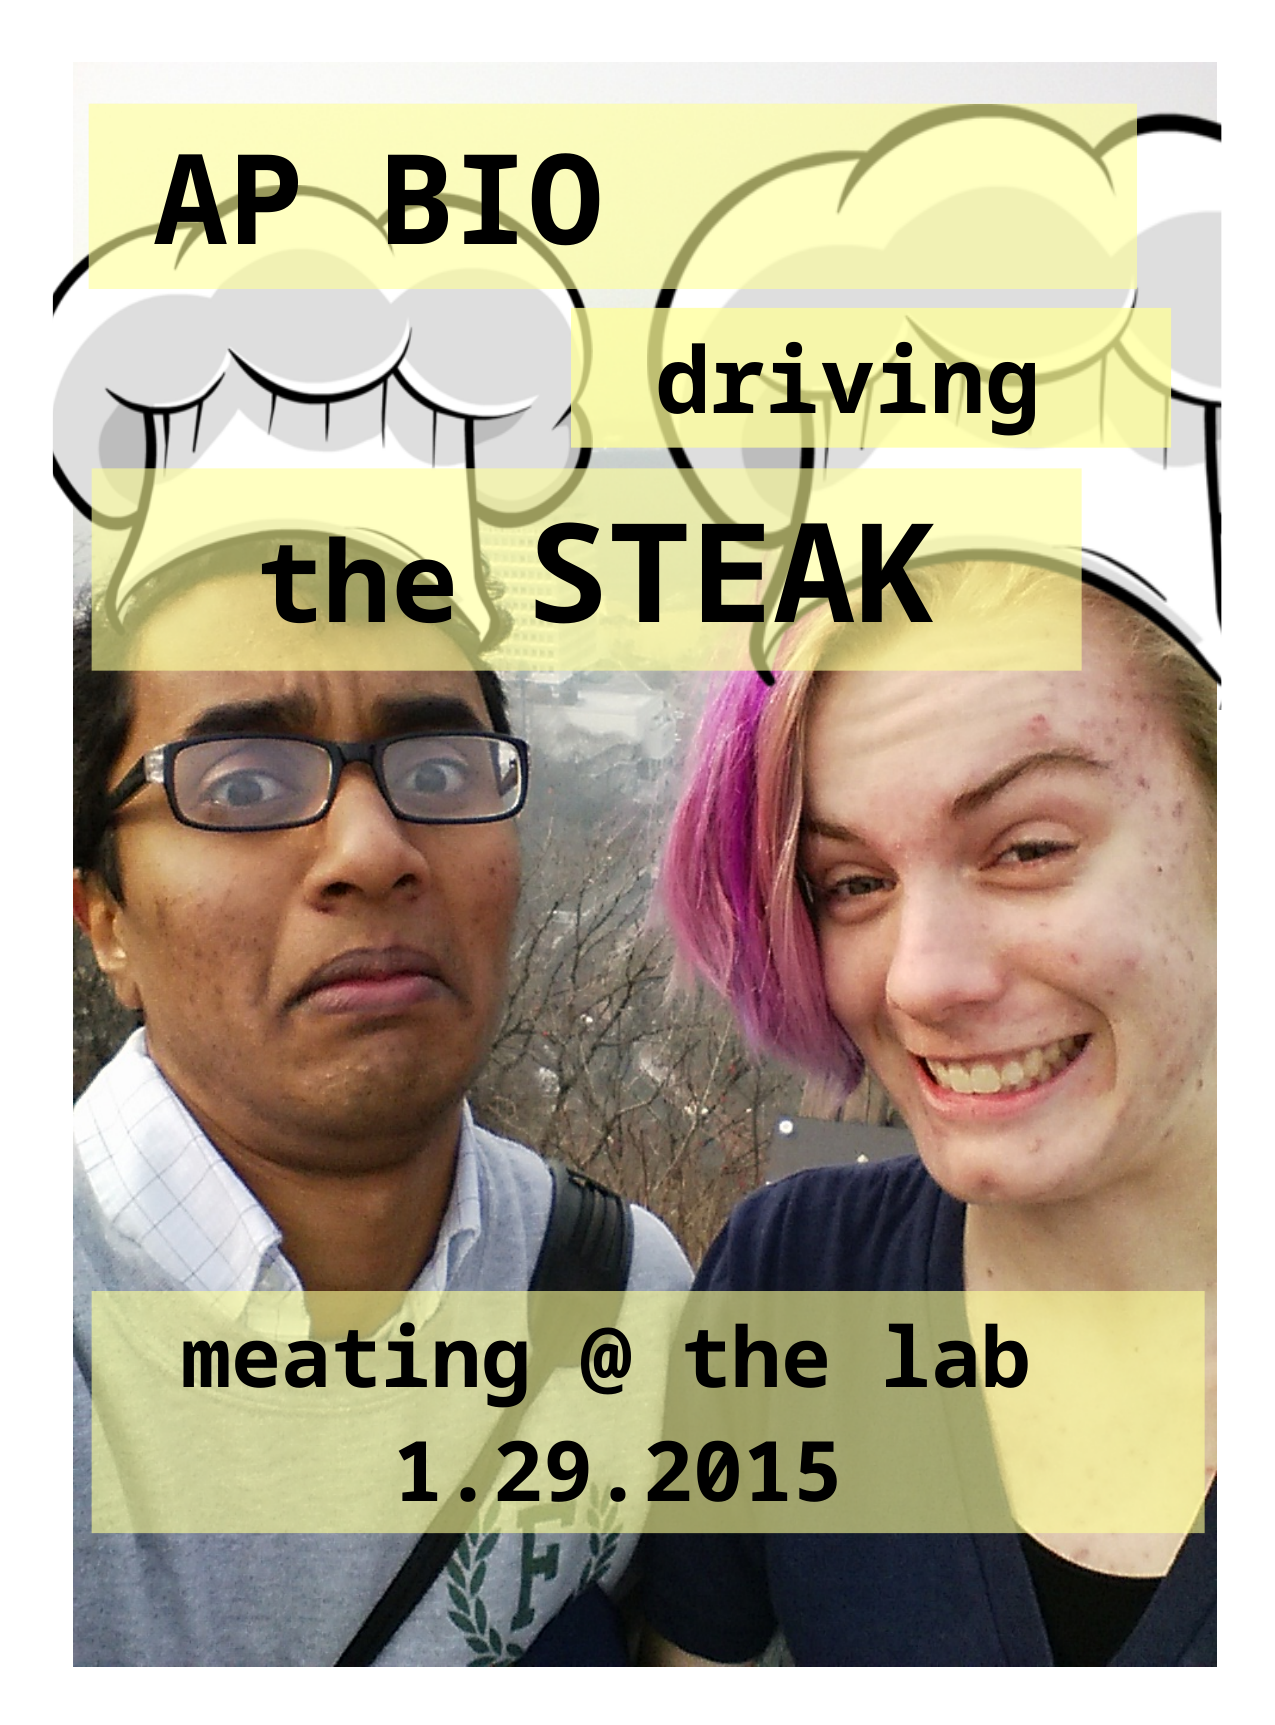

AP BIO
#
 driving
		the STEAK
	meating @ the lab
 1.29.2015